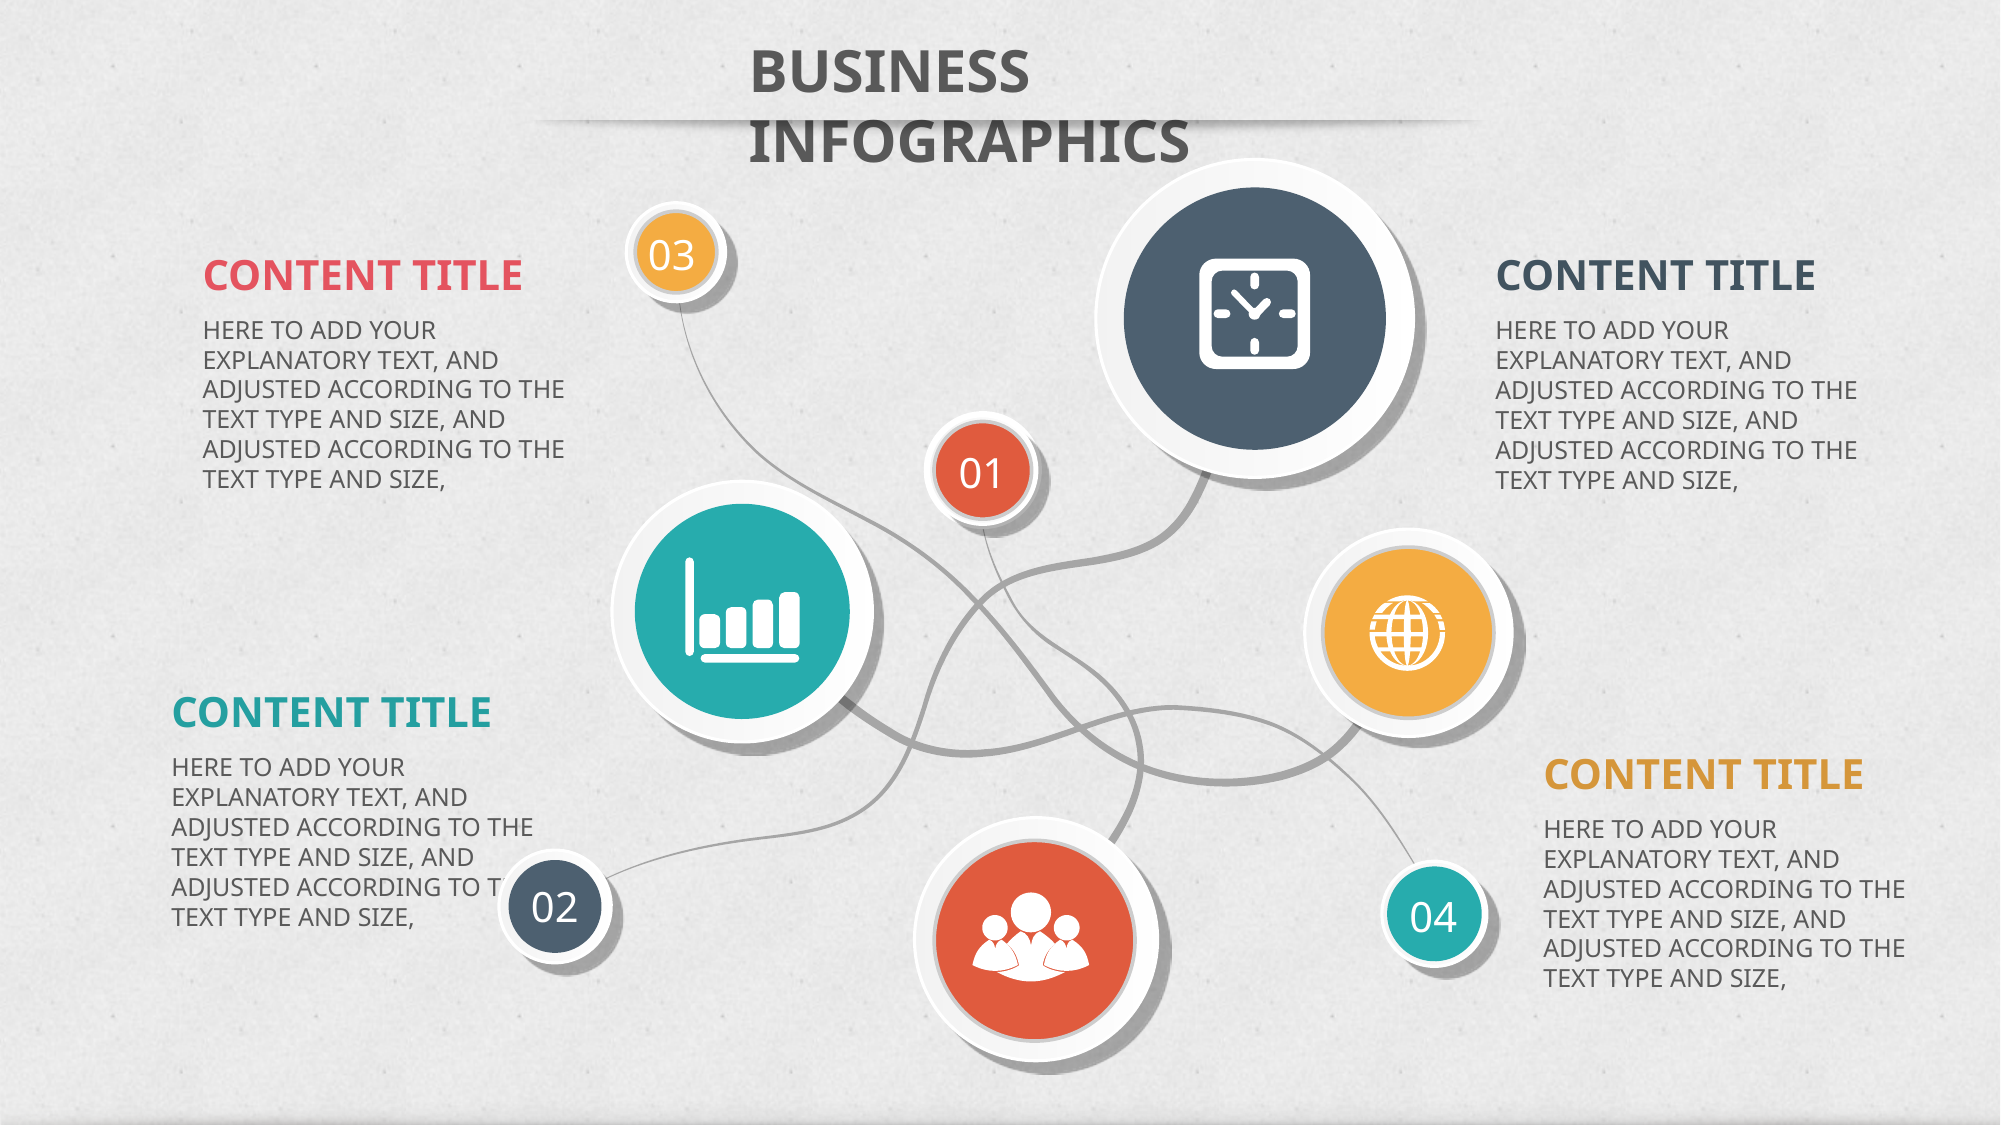

BUSINESS INFOGRAPHICS
03
CONTENT TITLE
HERE TO ADD YOUR EXPLANATORY TEXT, AND ADJUSTED ACCORDING TO THE TEXT TYPE AND SIZE, AND ADJUSTED ACCORDING TO THE TEXT TYPE AND SIZE,
CONTENT TITLE
HERE TO ADD YOUR EXPLANATORY TEXT, AND ADJUSTED ACCORDING TO THE TEXT TYPE AND SIZE, AND ADJUSTED ACCORDING TO THE TEXT TYPE AND SIZE,
01
CONTENT TITLE
HERE TO ADD YOUR EXPLANATORY TEXT, AND ADJUSTED ACCORDING TO THE TEXT TYPE AND SIZE, AND ADJUSTED ACCORDING TO THE TEXT TYPE AND SIZE,
CONTENT TITLE
HERE TO ADD YOUR EXPLANATORY TEXT, AND ADJUSTED ACCORDING TO THE TEXT TYPE AND SIZE, AND ADJUSTED ACCORDING TO THE TEXT TYPE AND SIZE,
02
04